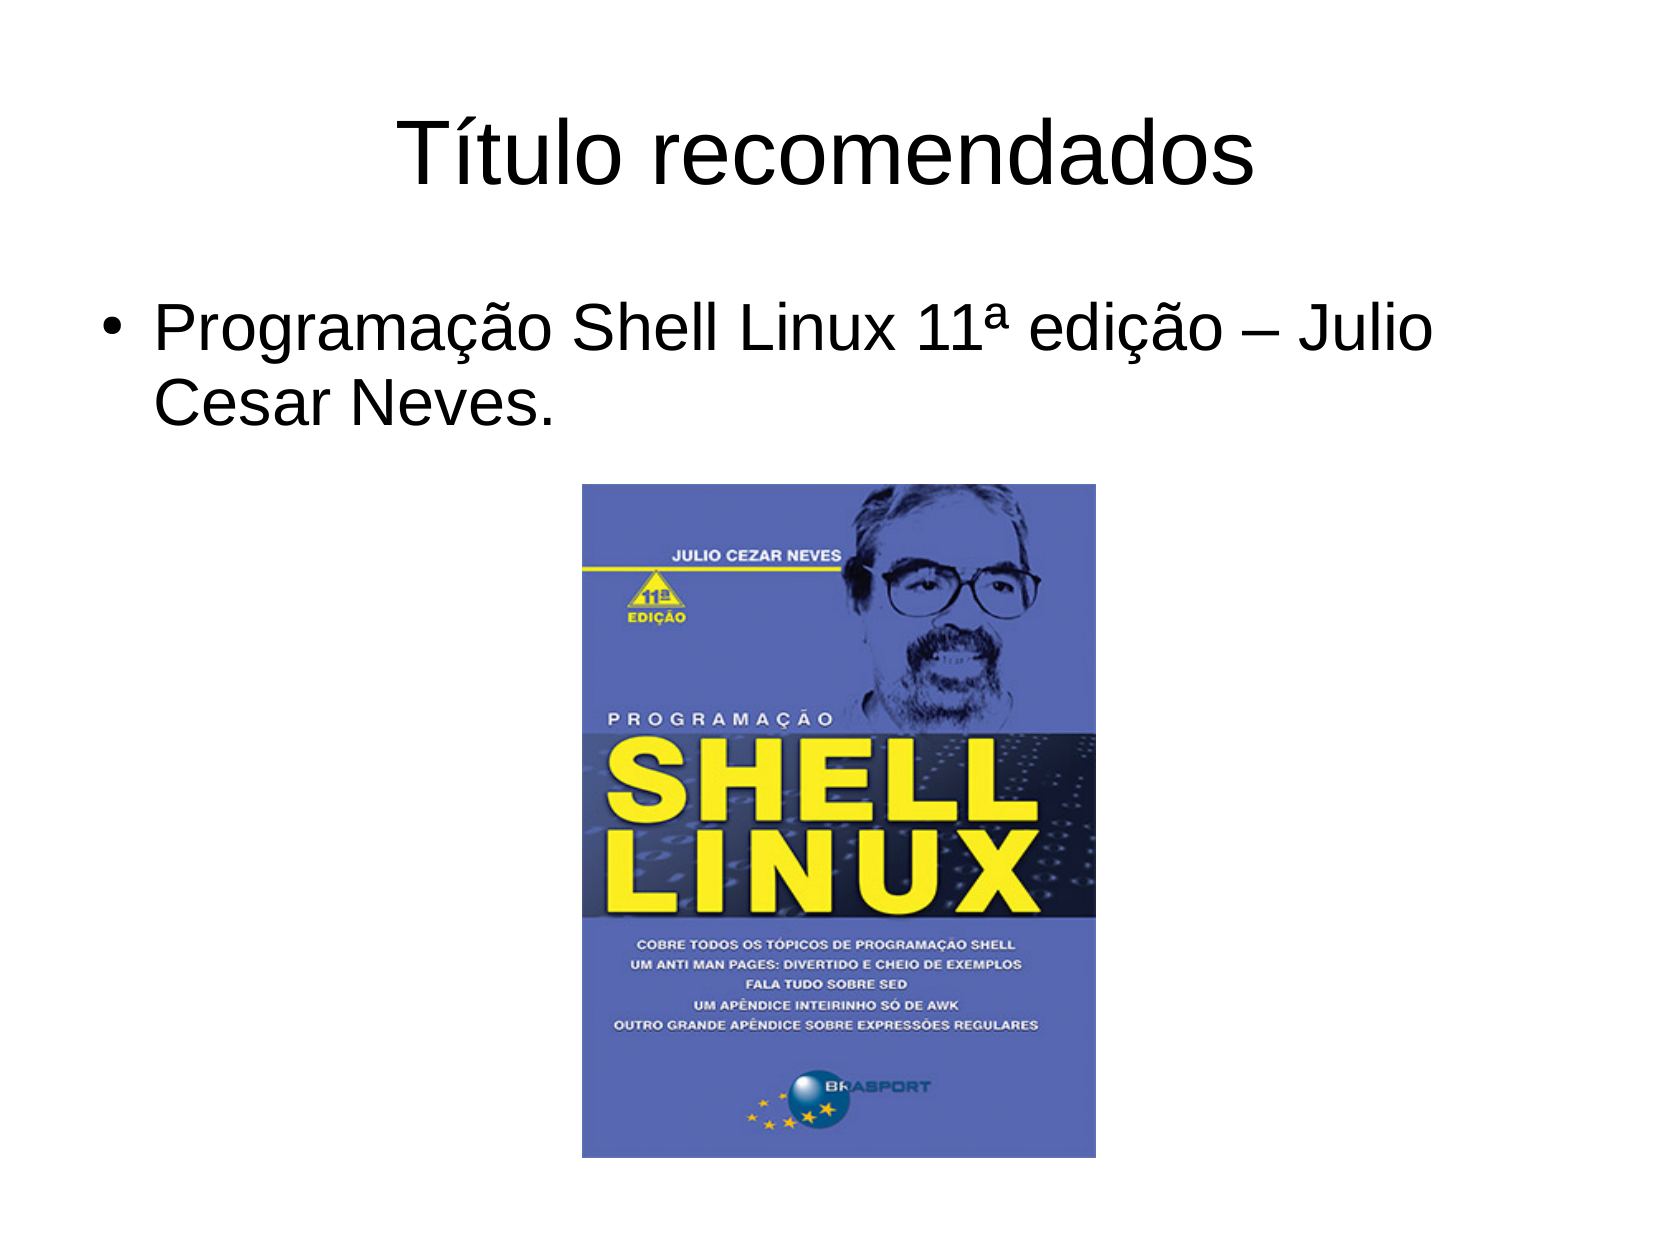

# Título recomendados
Programação Shell Linux 11ª edição – Julio Cesar Neves.